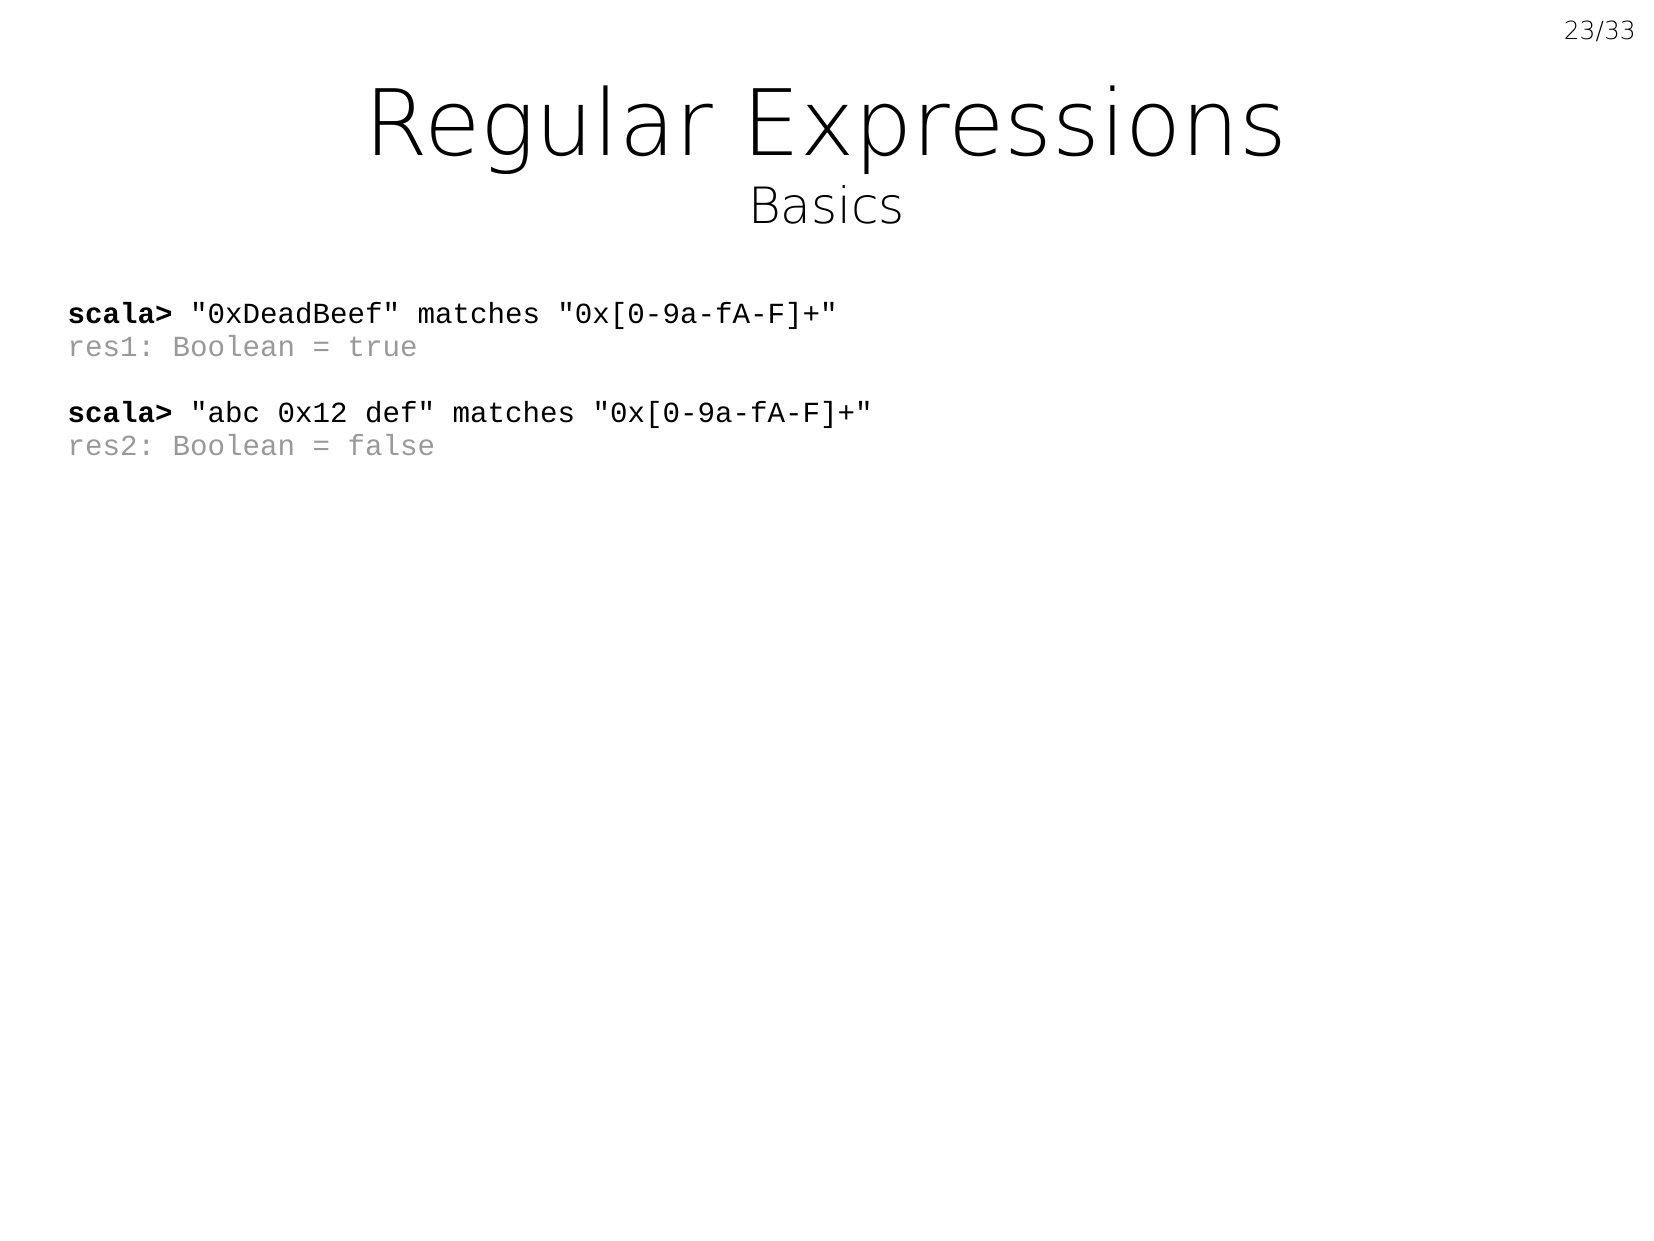

# Regular Expressions Basics
scala> "0xDeadBeef" matches "0x[0-9a-fA-F]+"
res1: Boolean = true
scala> "abc 0x12 def" matches "0x[0-9a-fA-F]+"
res2: Boolean = false